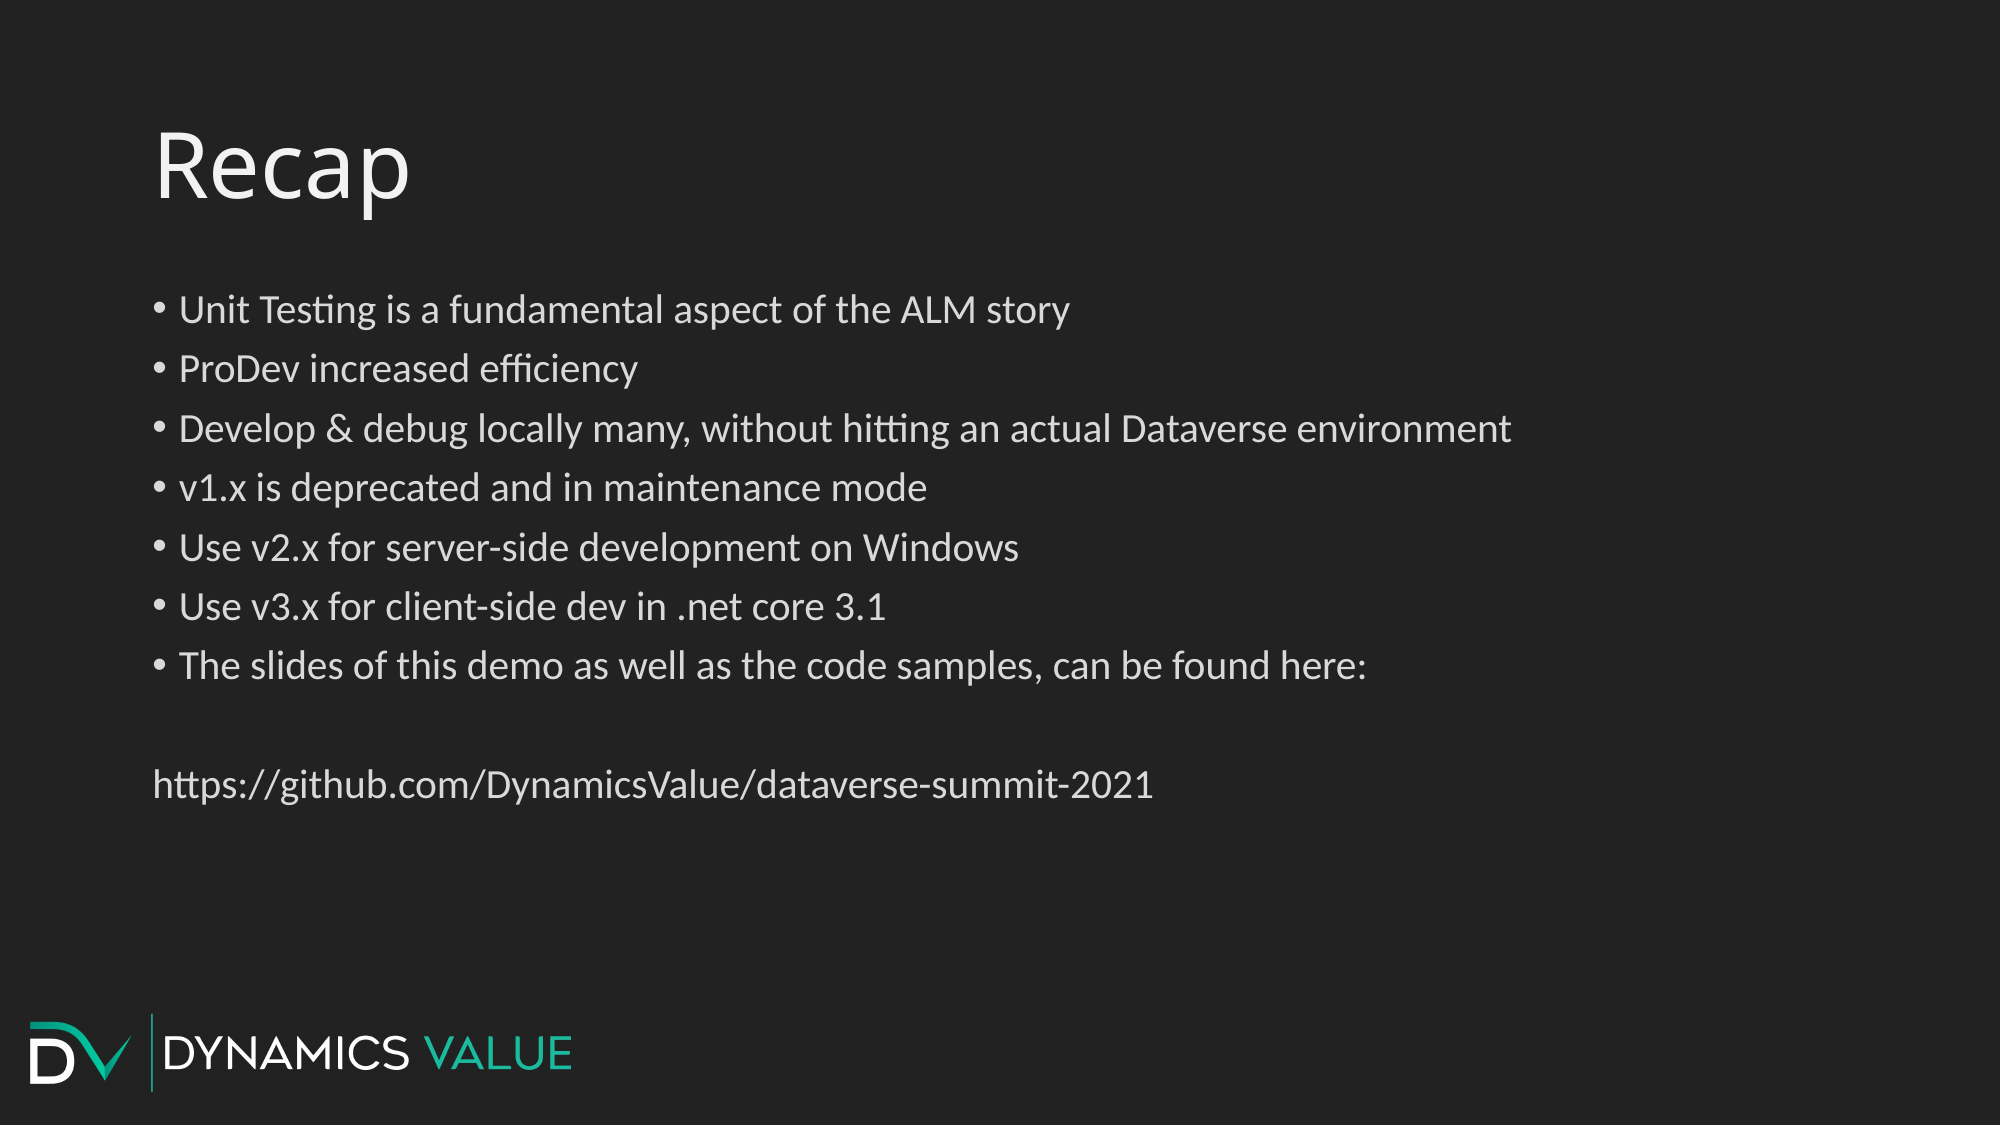

Recap
Unit Testing is a fundamental aspect of the ALM story
ProDev increased efficiency
Develop & debug locally many, without hitting an actual Dataverse environment
v1.x is deprecated and in maintenance mode
Use v2.x for server-side development on Windows
Use v3.x for client-side dev in .net core 3.1
The slides of this demo as well as the code samples, can be found here:
https://github.com/DynamicsValue/dataverse-summit-2021